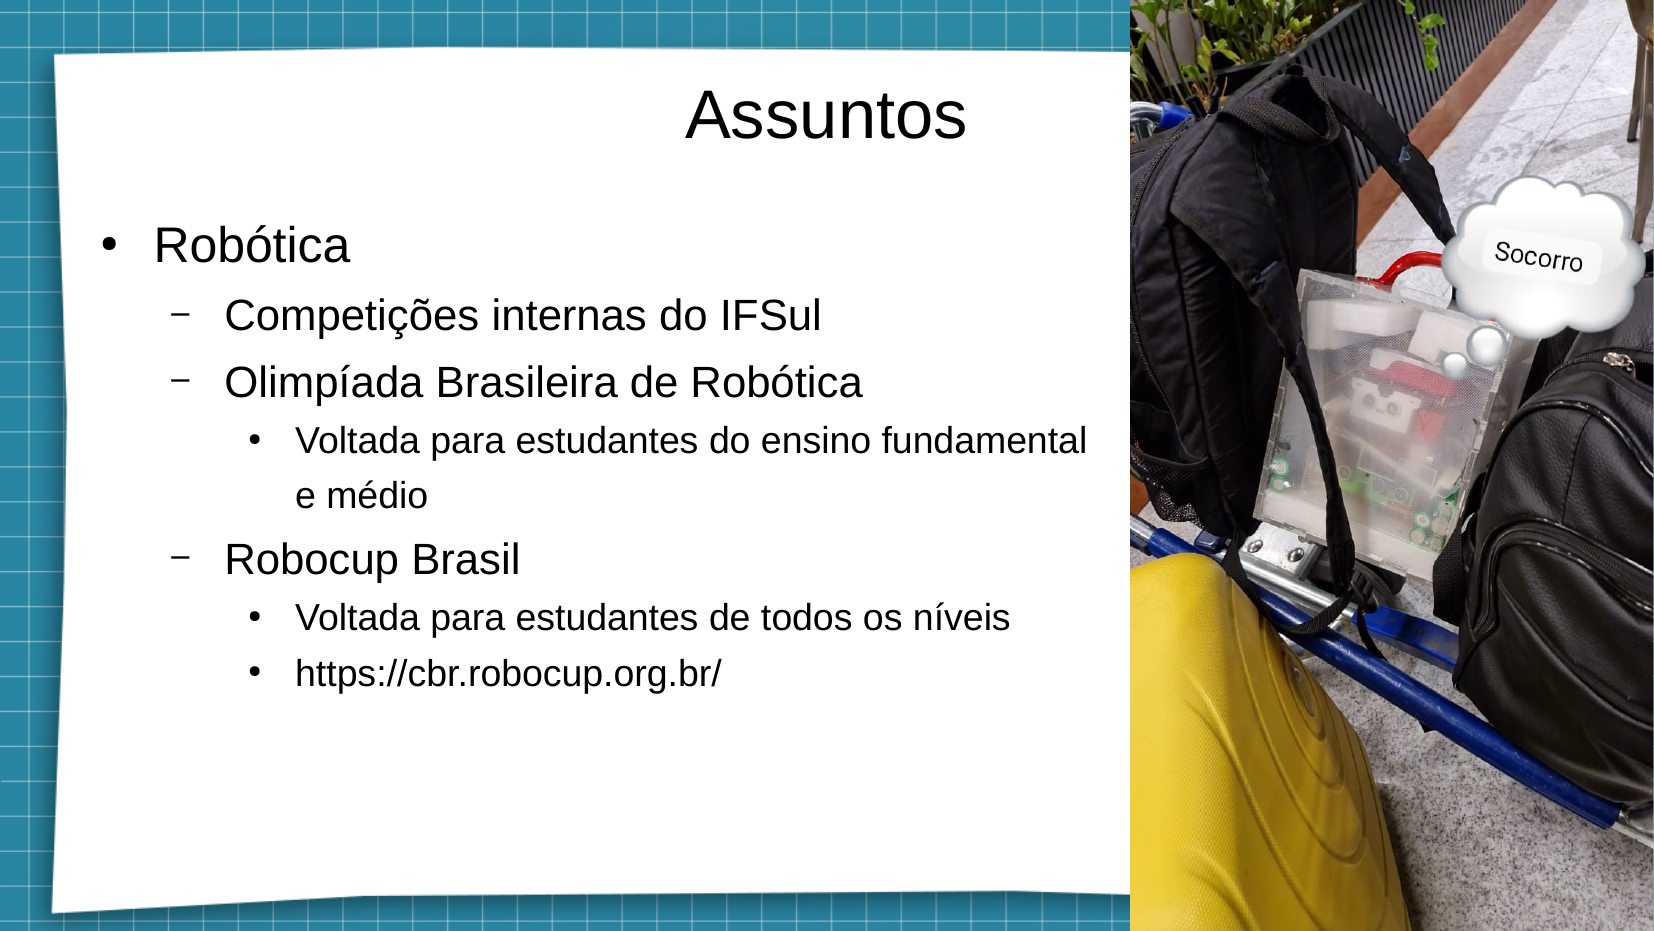

# Assuntos
Robótica
Competições internas do IFSul
Olimpíada Brasileira de Robótica
Voltada para estudantes do ensino fundamental
e médio
Robocup Brasil
Voltada para estudantes de todos os níveis
https://cbr.robocup.org.br/